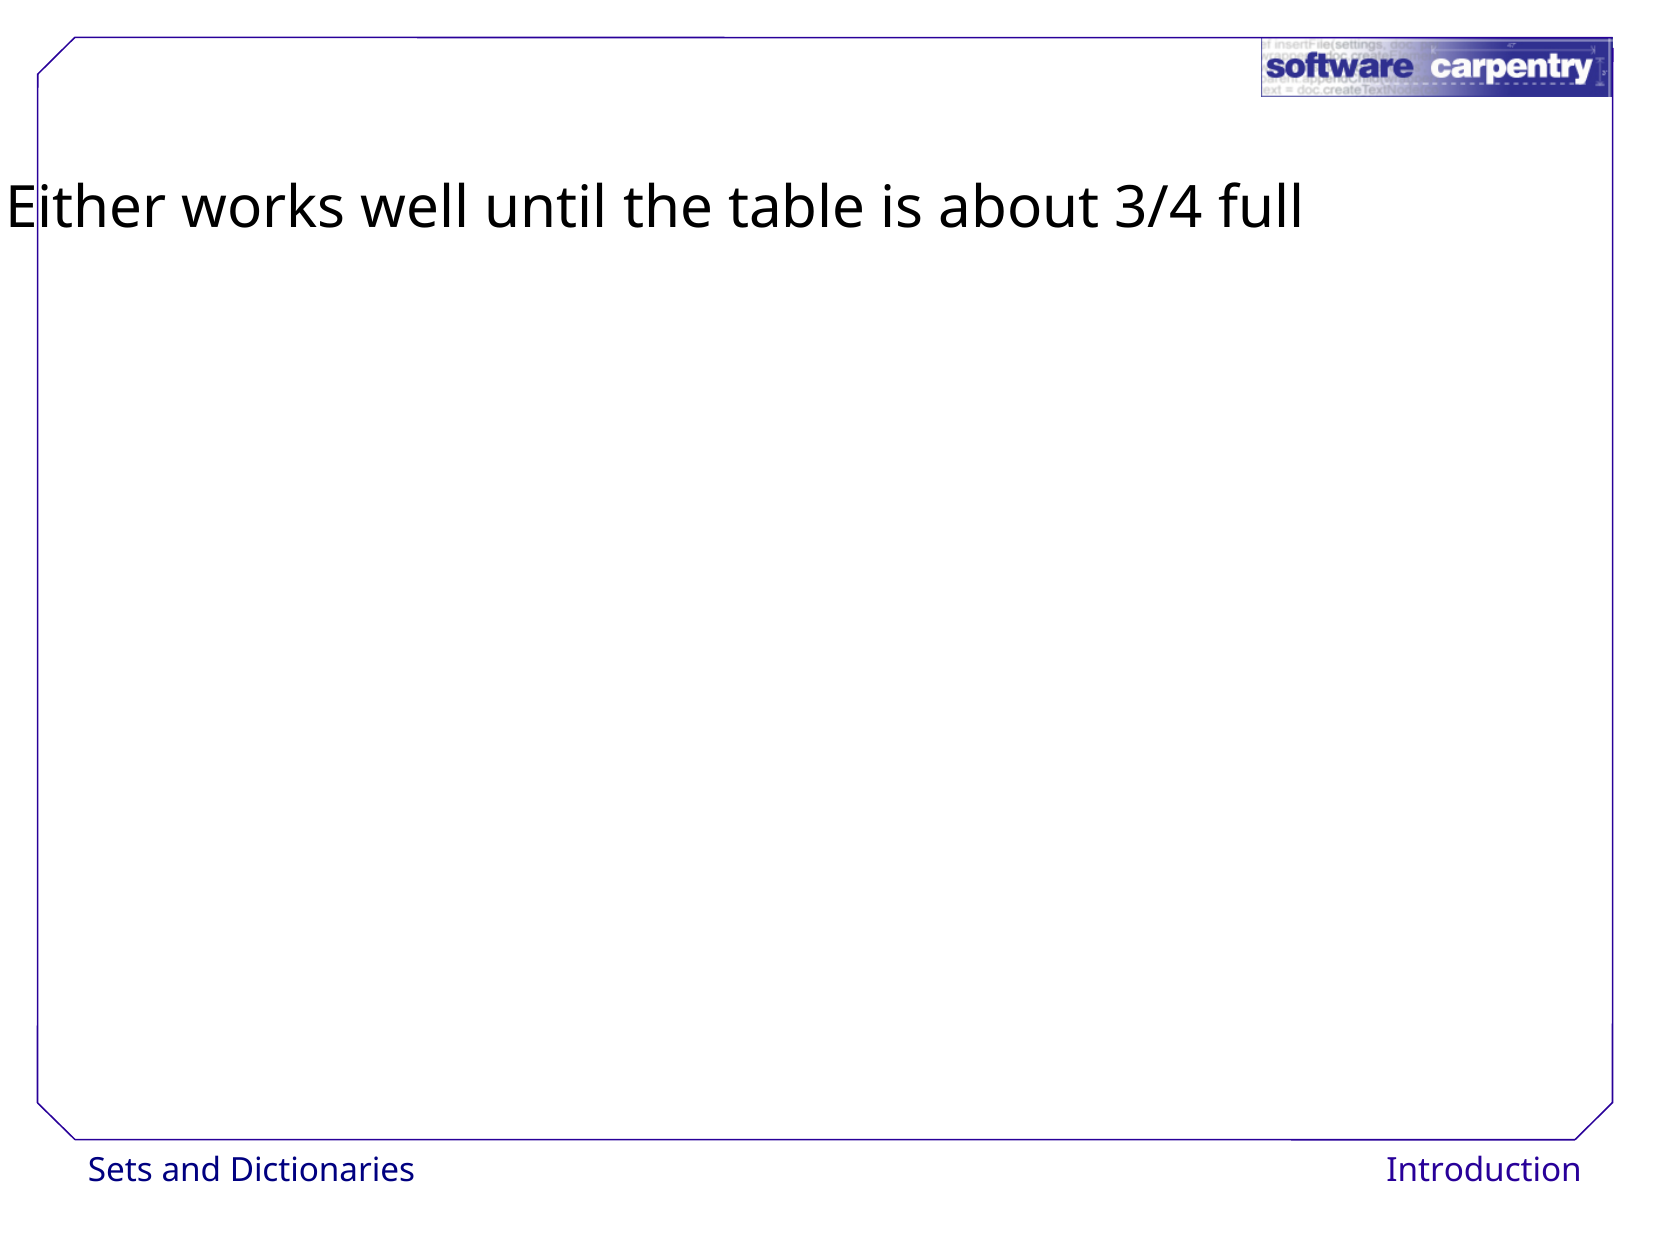

Either works well until the table is about 3/4 full